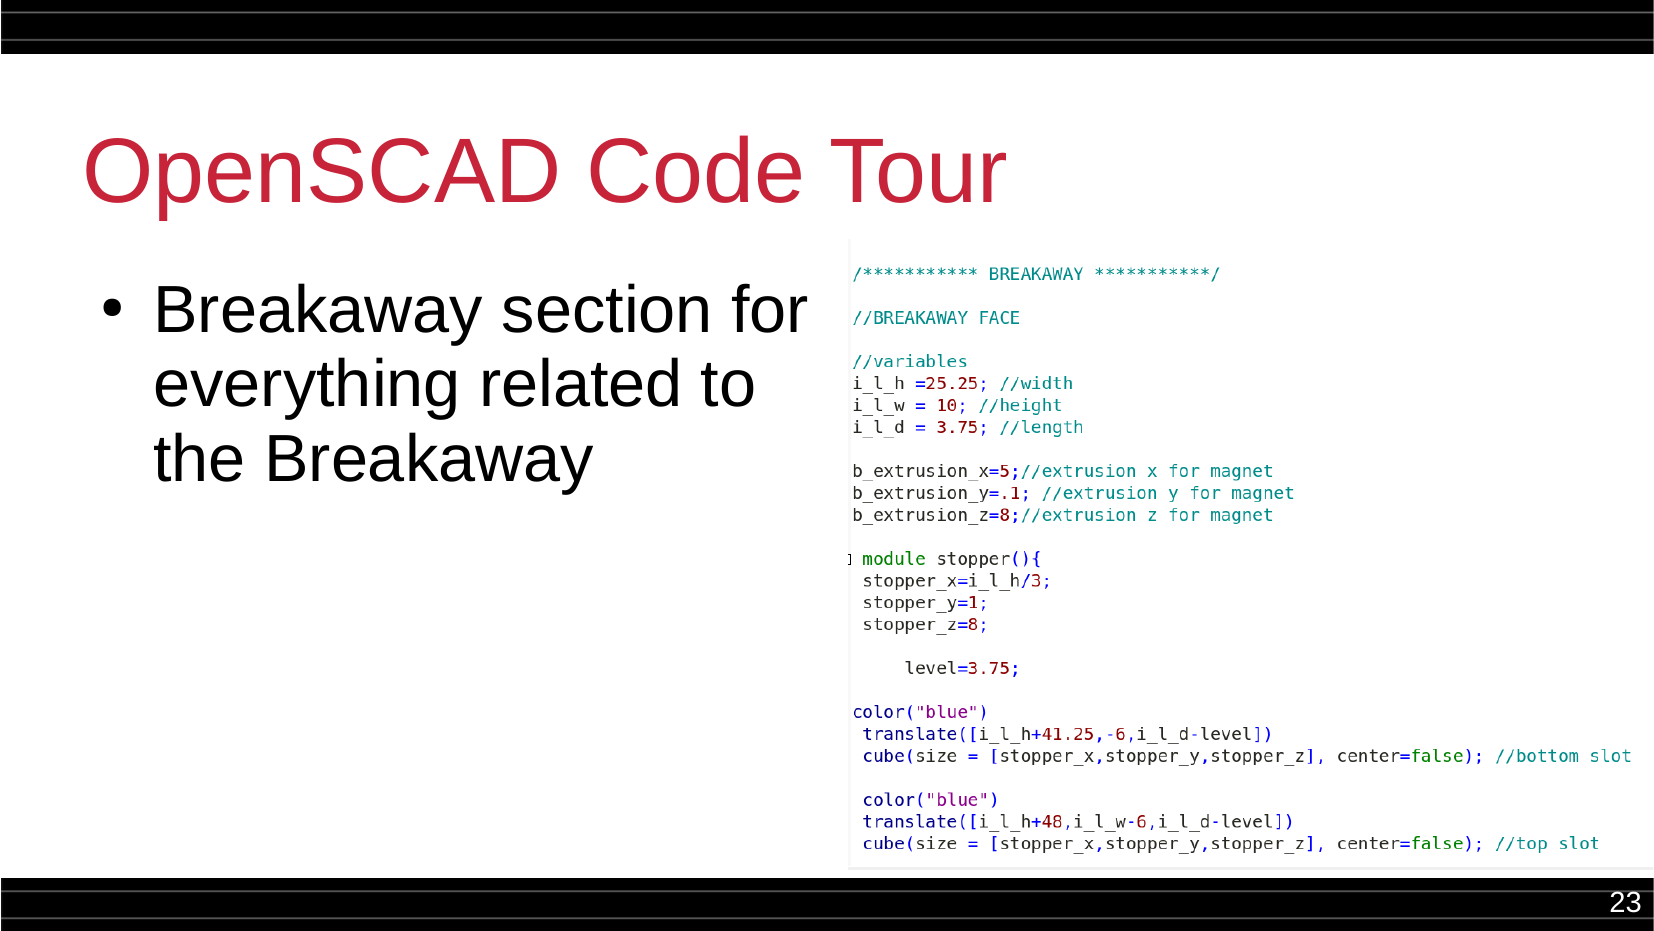

# OpenSCAD Code Tour
Breakaway section for everything related to the Breakaway